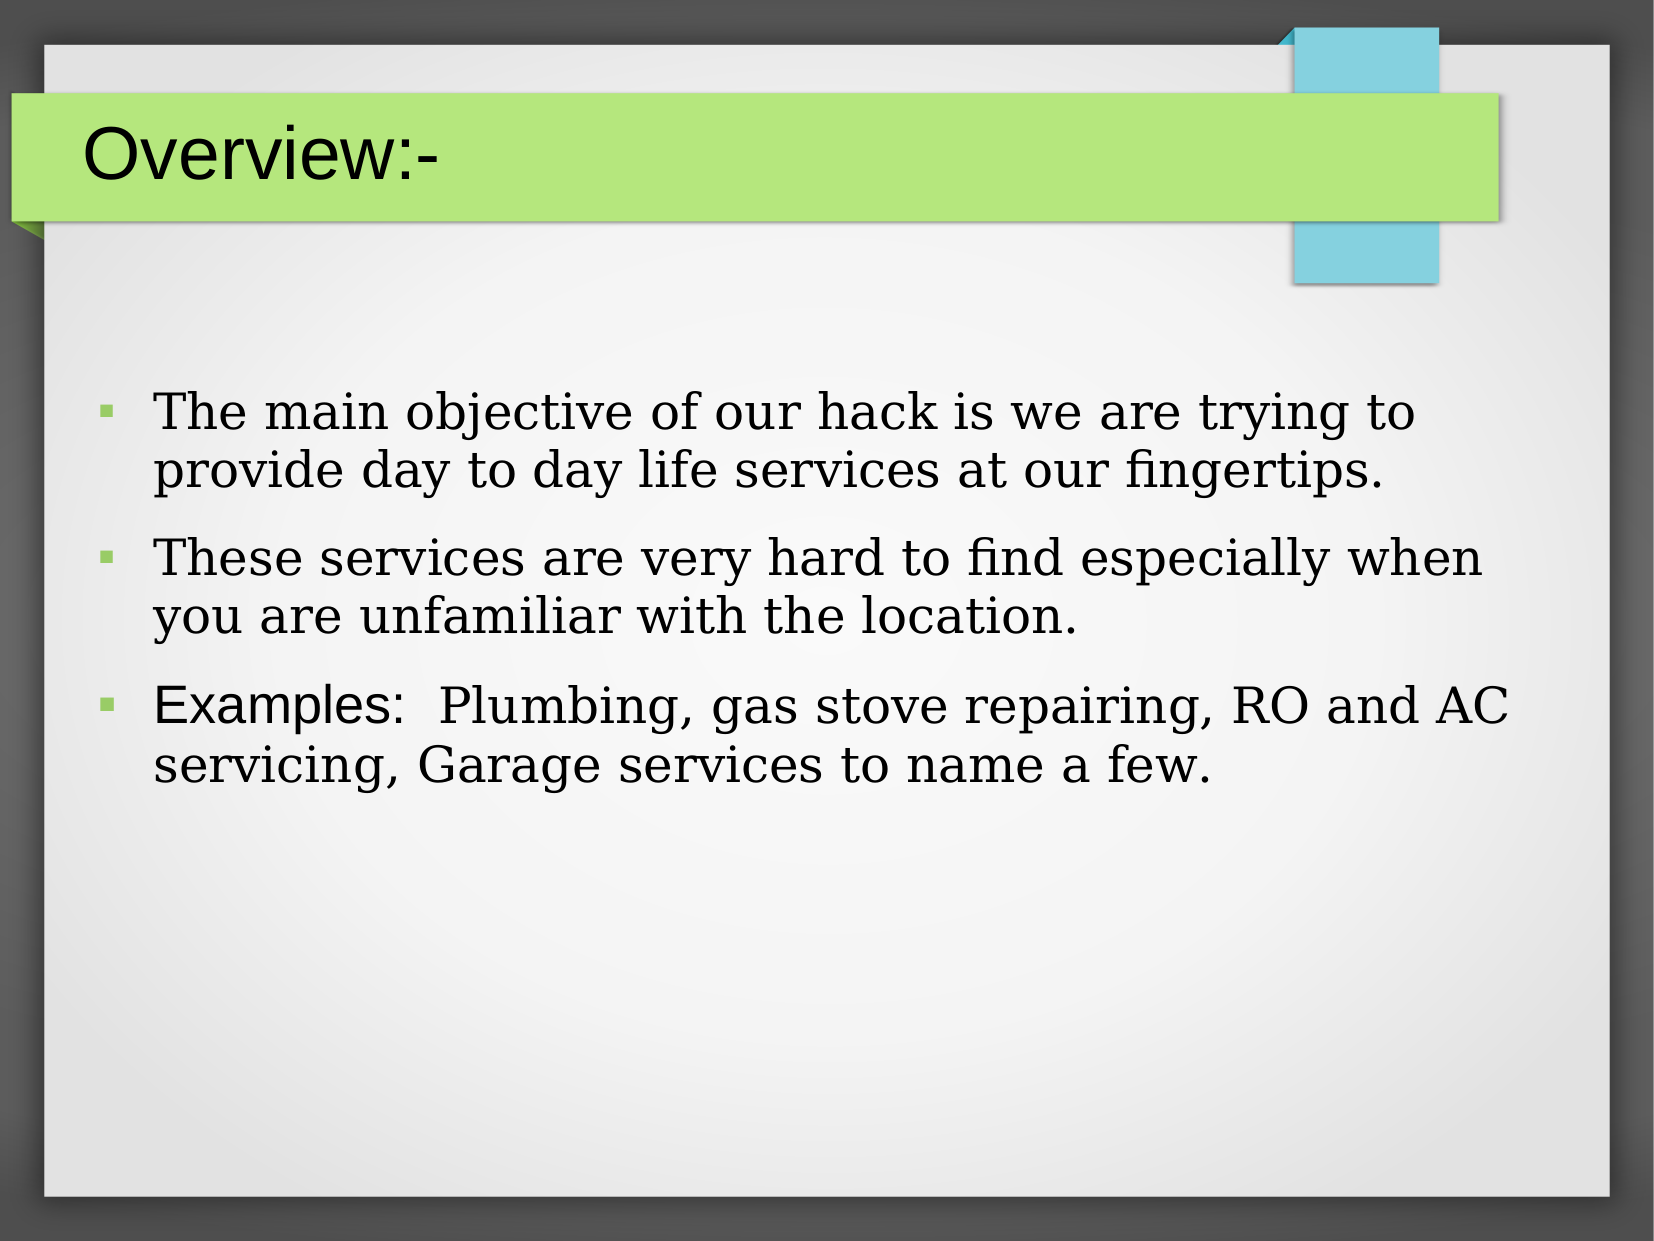

# Overview:-
The main objective of our hack is we are trying to provide day to day life services at our fingertips.
These services are very hard to find especially when you are unfamiliar with the location.
Examples: Plumbing, gas stove repairing, RO and AC servicing, Garage services to name a few.